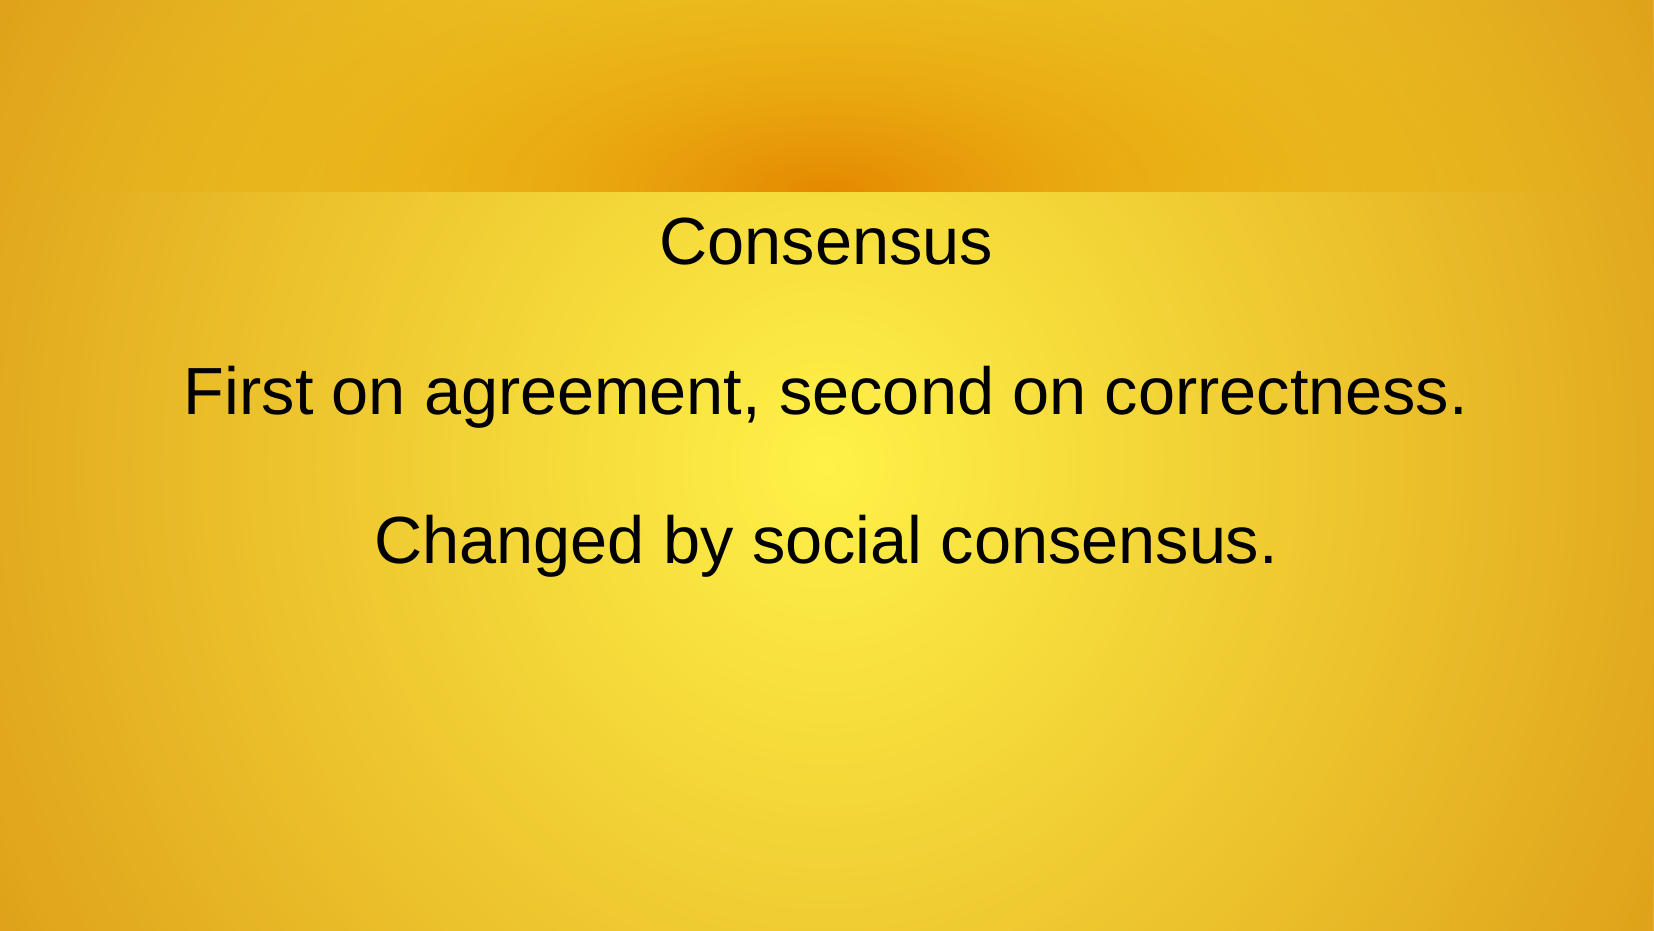

# Consensus
First on agreement, second on correctness.
Changed by social consensus.